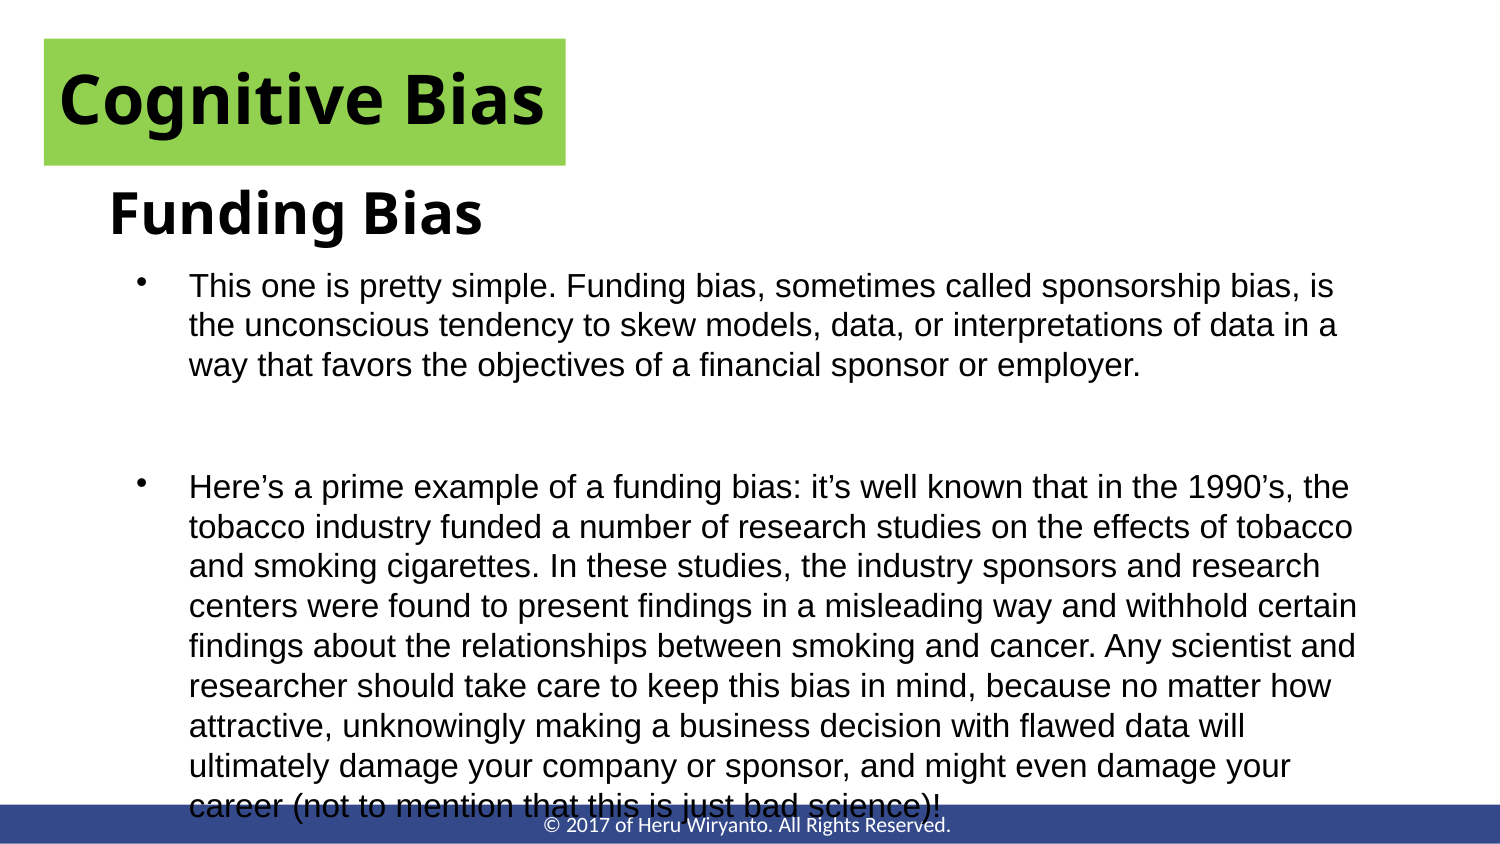

Cognitive Bias
#
Funding Bias
This one is pretty simple. Funding bias, sometimes called sponsorship bias, is the unconscious tendency to skew models, data, or interpretations of data in a way that favors the objectives of a financial sponsor or employer.
Here’s a prime example of a funding bias: it’s well known that in the 1990’s, the tobacco industry funded a number of research studies on the effects of tobacco and smoking cigarettes. In these studies, the industry sponsors and research centers were found to present findings in a misleading way and withhold certain findings about the relationships between smoking and cancer. Any scientist and researcher should take care to keep this bias in mind, because no matter how attractive, unknowingly making a business decision with flawed data will ultimately damage your company or sponsor, and might even damage your career (not to mention that this is just bad science)!